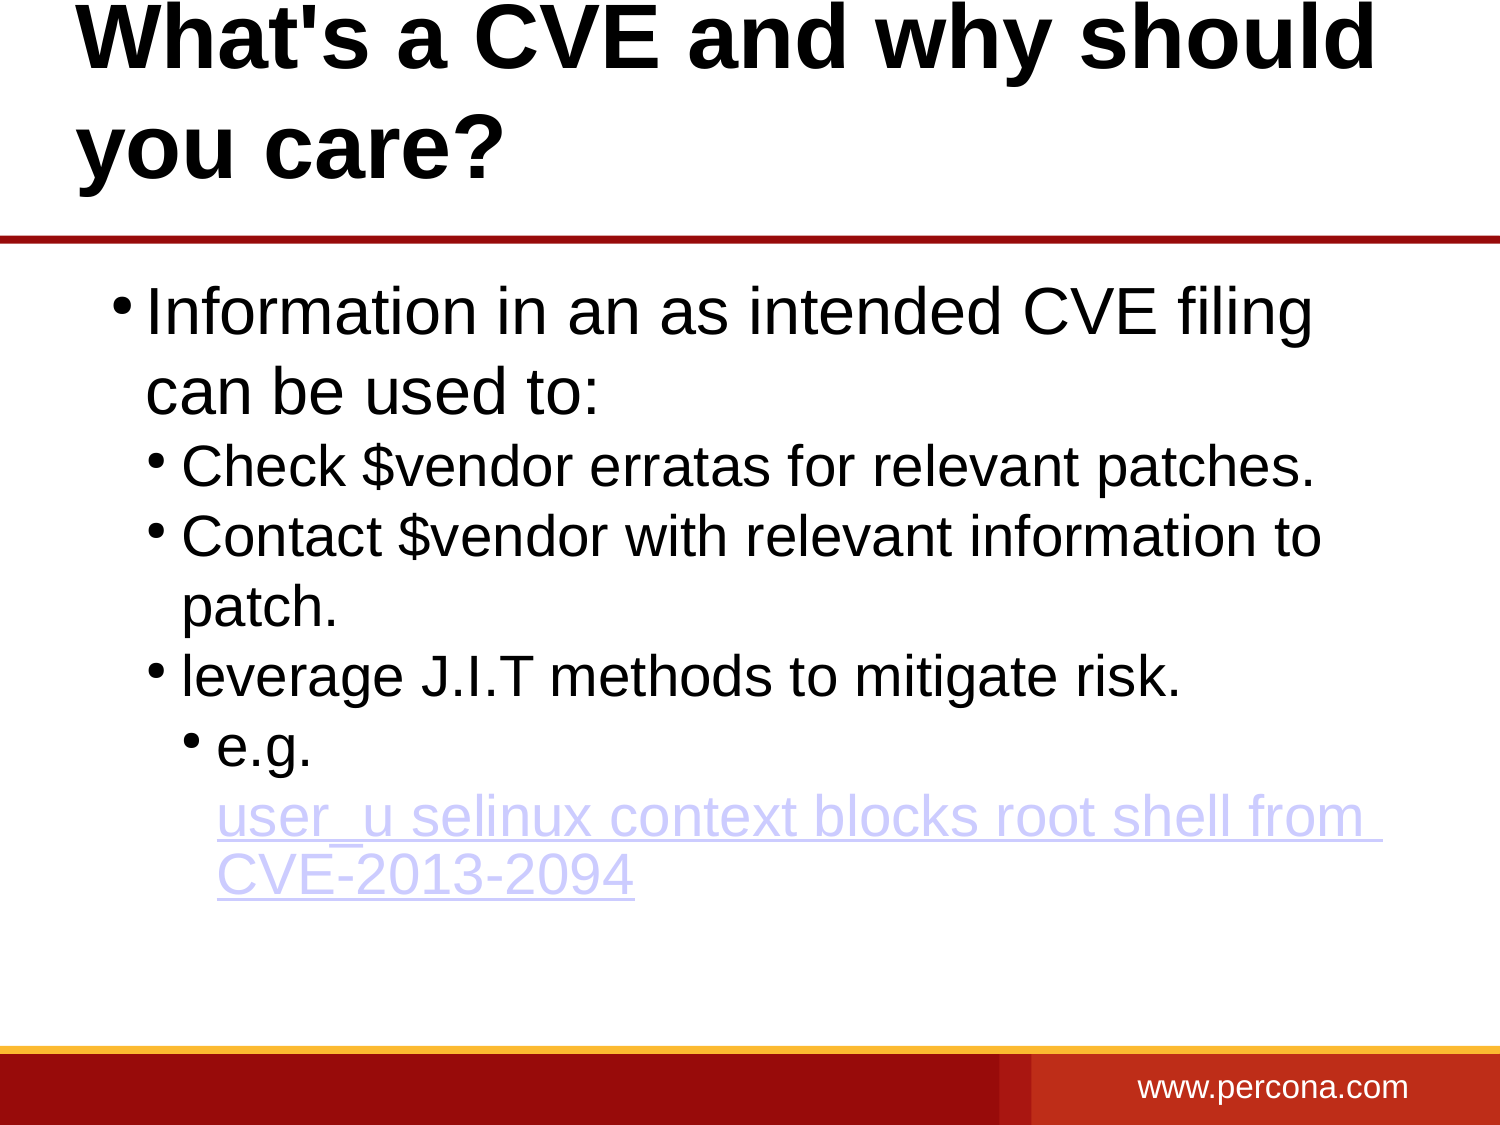

What's a CVE and why should you care?
Information in an as intended CVE filing can be used to:
Check $vendor erratas for relevant patches.
Contact $vendor with relevant information to patch.
leverage J.I.T methods to mitigate risk.
e.g. user_u selinux context blocks root shell from CVE-2013-2094